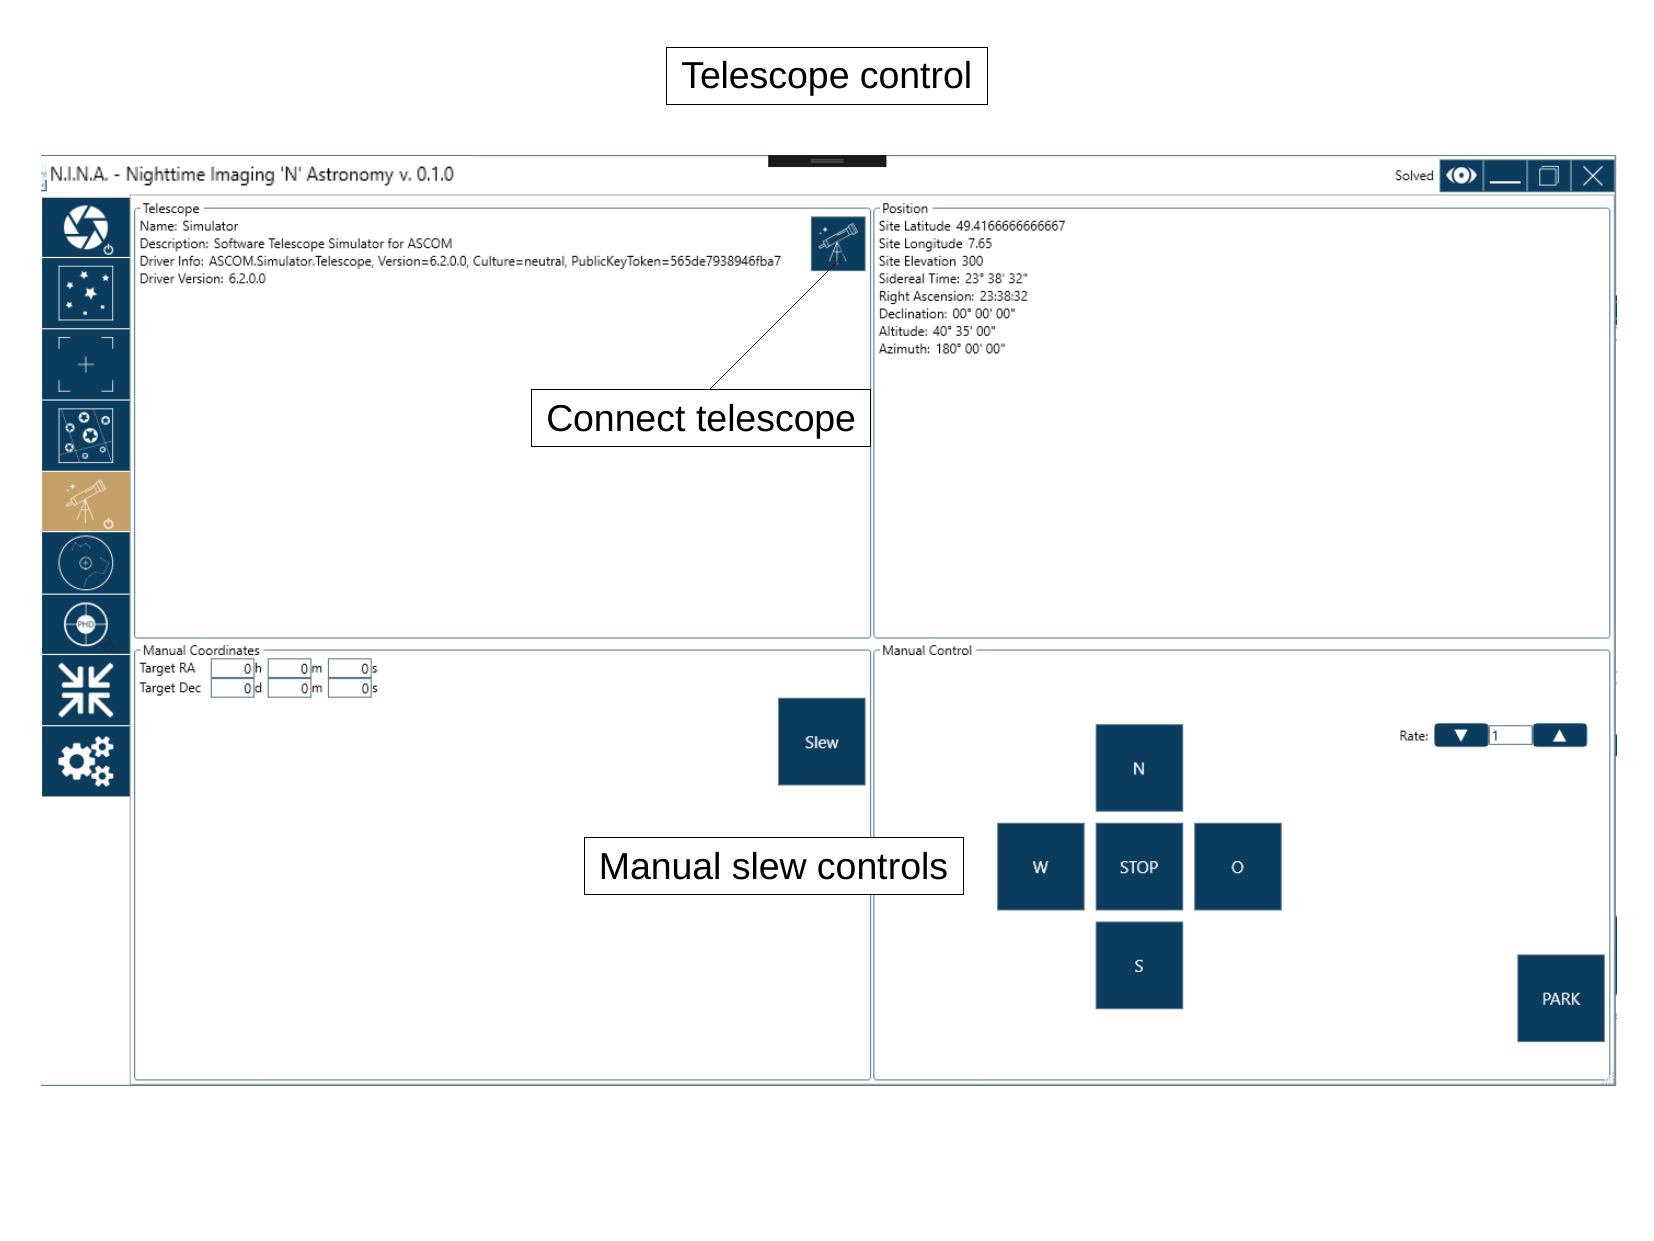

Telescope control
Connect telescope
Manual slew controls